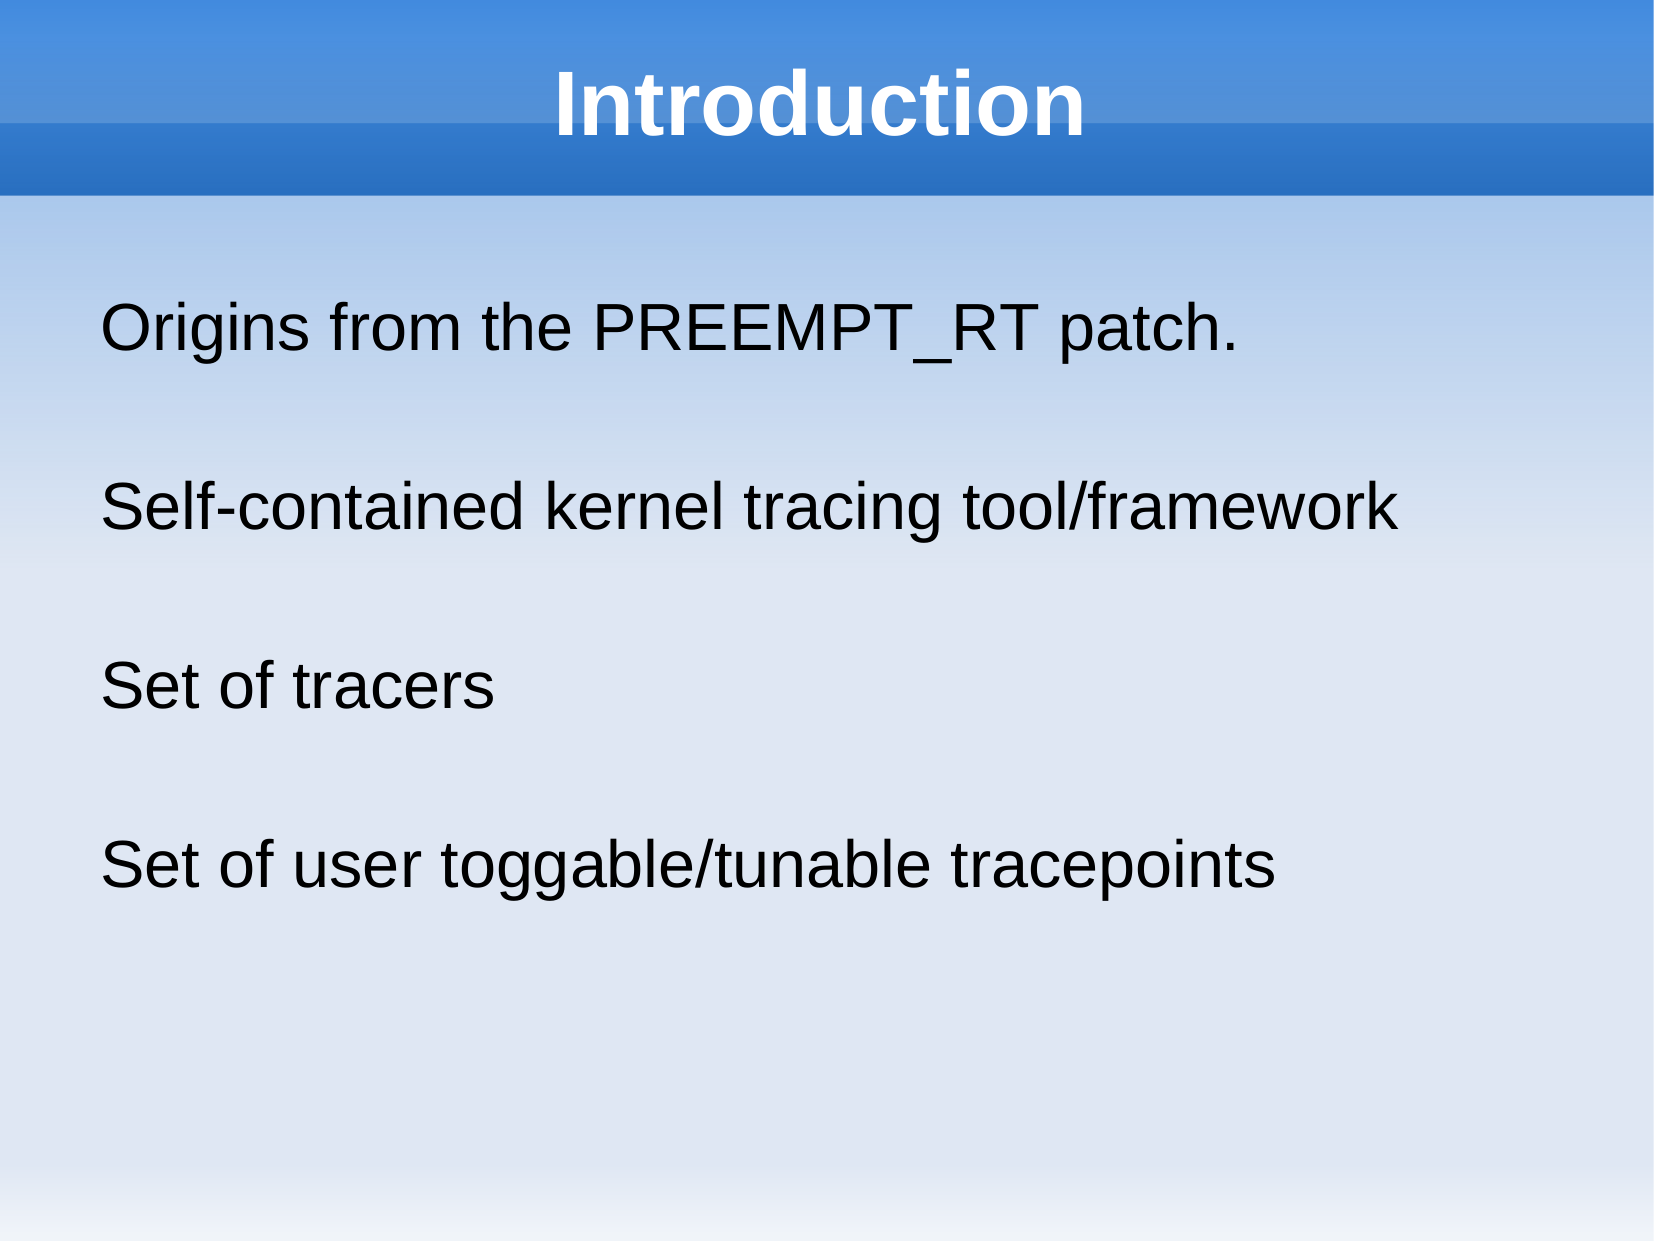

# Introduction
Origins from the PREEMPT_RT patch.
Self-contained kernel tracing tool/framework
Set of tracers
Set of user toggable/tunable tracepoints